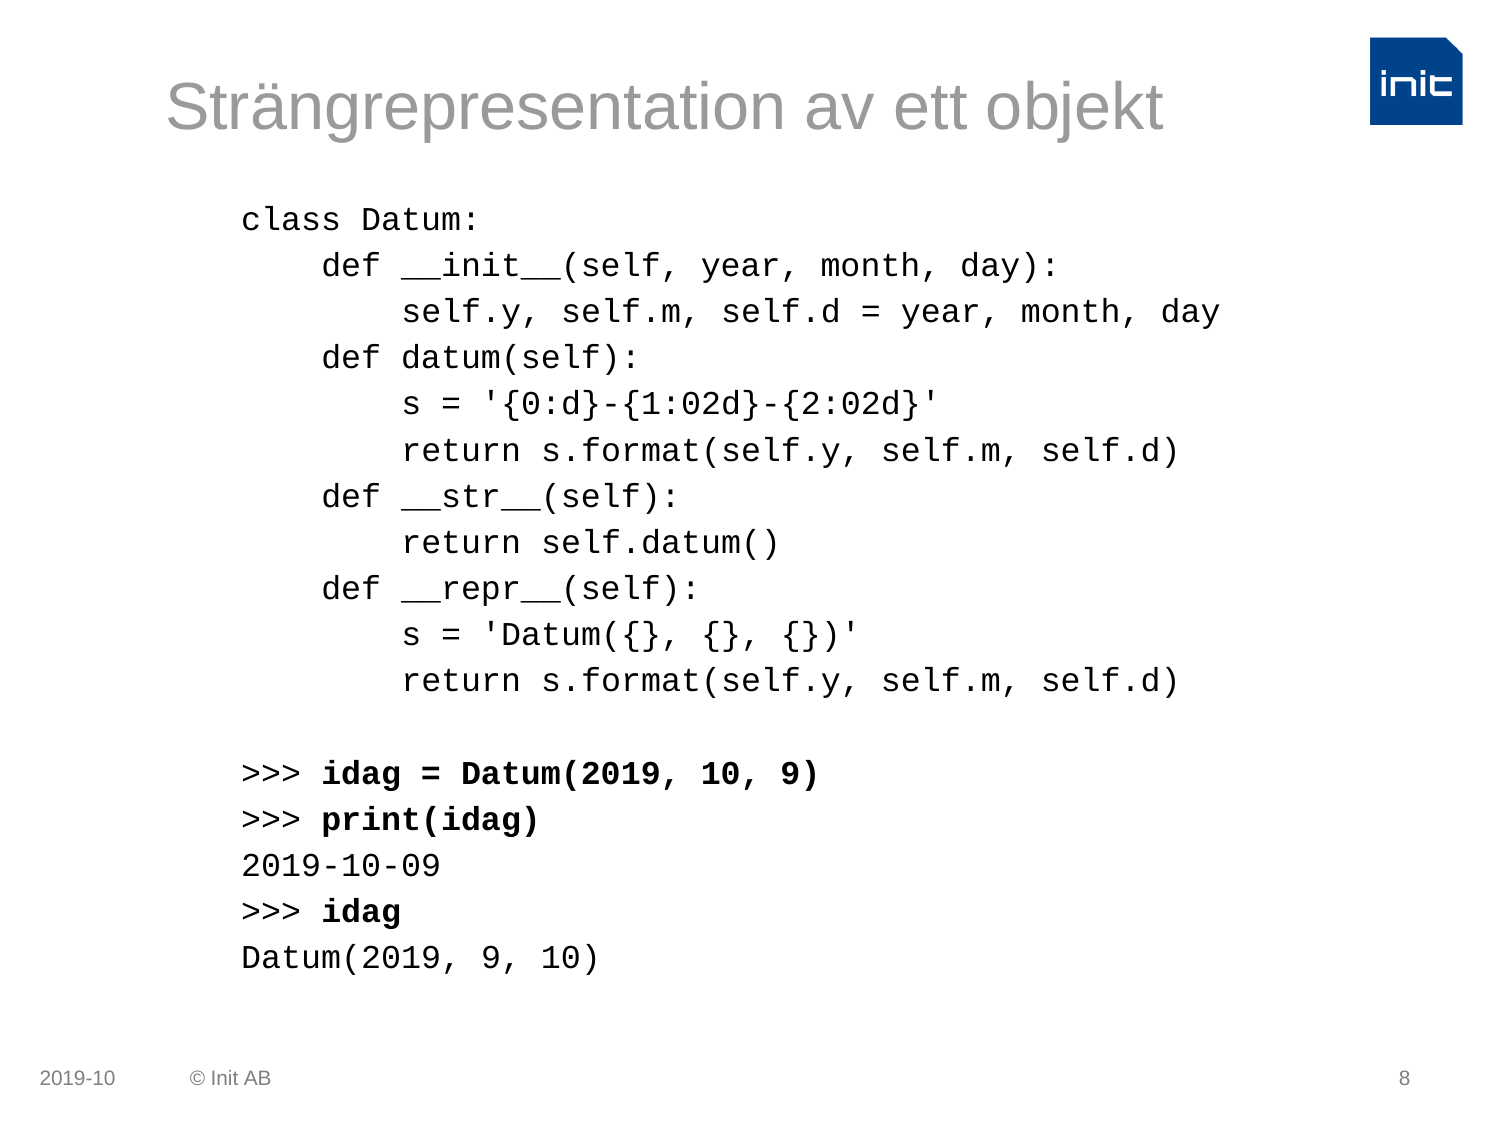

Strängrepresentation av ett objekt
class Datum:
 def __init__(self, year, month, day):
 self.y, self.m, self.d = year, month, day
 def datum(self):
 s = '{0:d}-{1:02d}-{2:02d}'
 return s.format(self.y, self.m, self.d)
 def __str__(self):
 return self.datum()
 def __repr__(self):
 s = 'Datum({}, {}, {})'
 return s.format(self.y, self.m, self.d)
>>> idag = Datum(2019, 10, 9)
>>> print(idag)
2019-10-09
>>> idag
Datum(2019, 9, 10)
2019-10
© Init AB